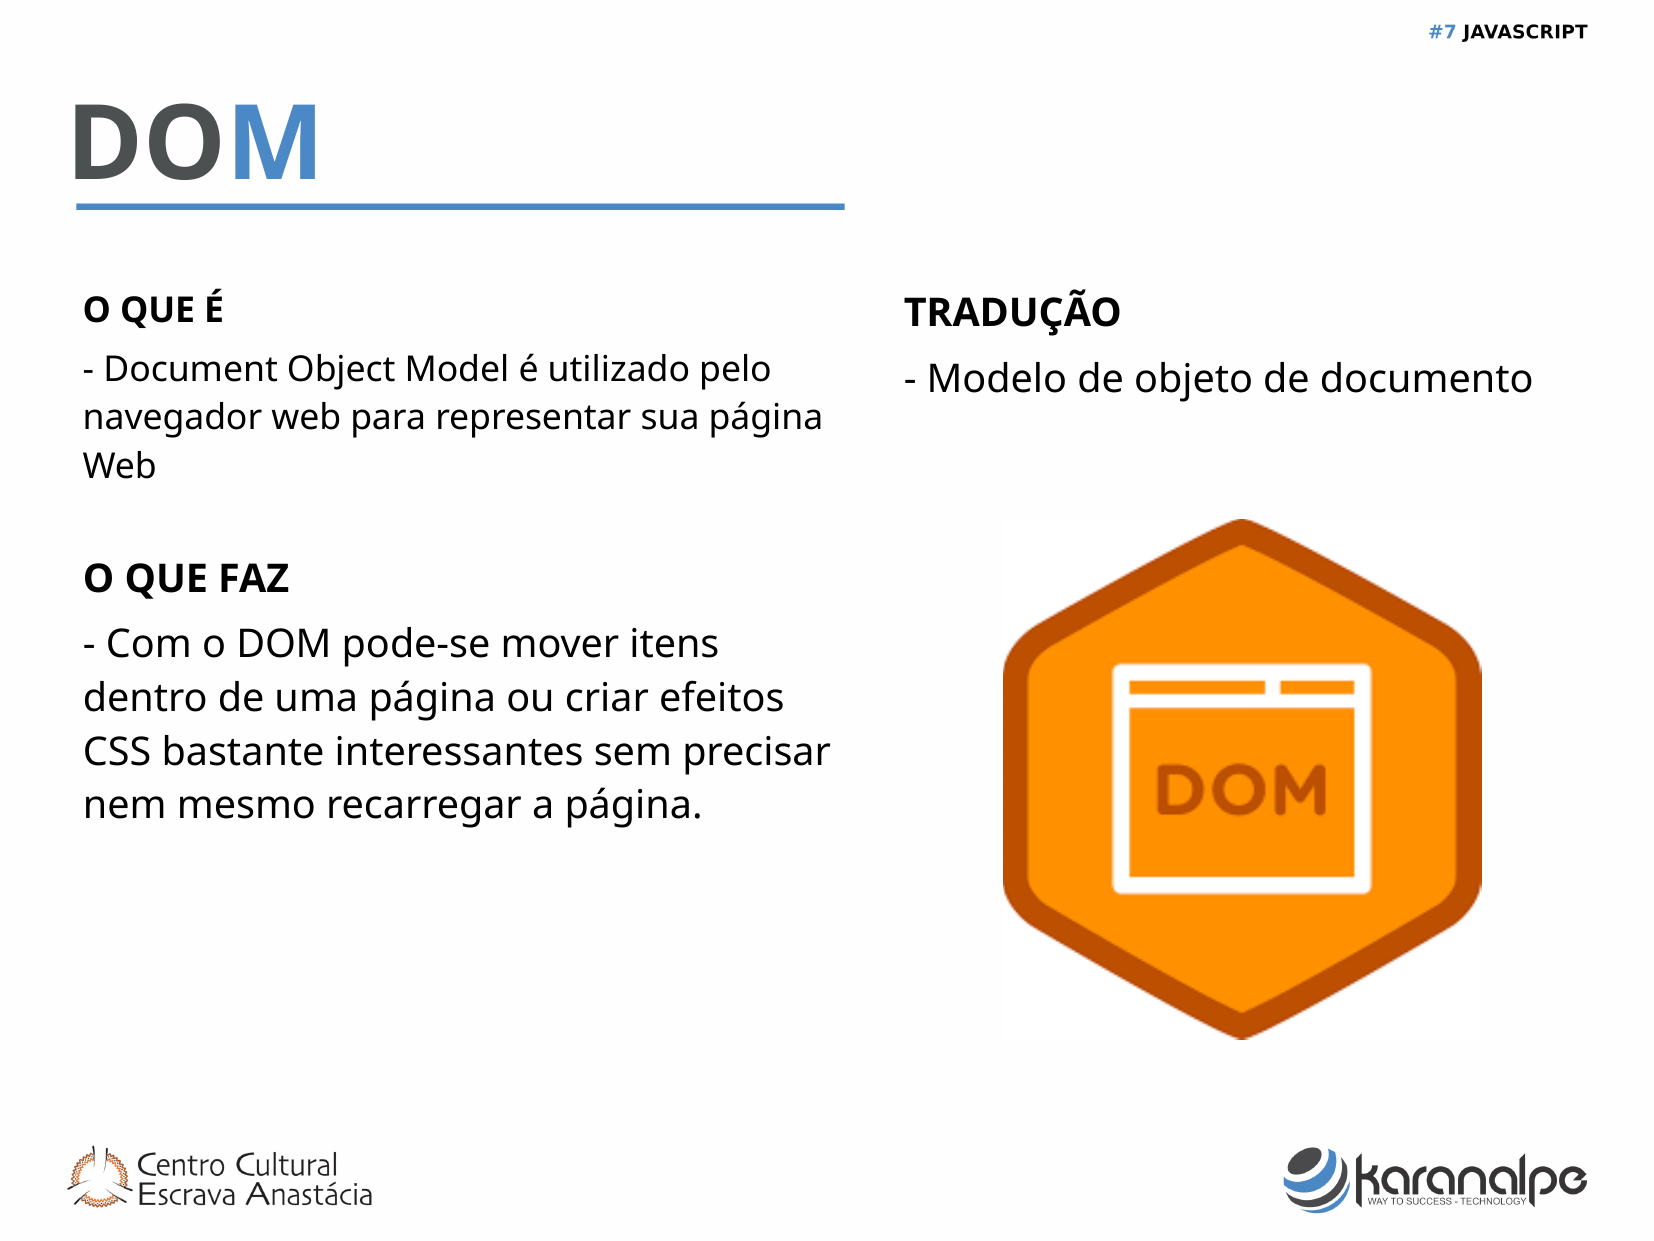

# DOM
O QUE É
- Document Object Model é utilizado pelo navegador web para representar sua página Web
TRADUÇÃO
- Modelo de objeto de documento
O QUE FAZ
- Com o DOM pode-se mover itens dentro de uma página ou criar efeitos CSS bastante interessantes sem precisar nem mesmo recarregar a página.